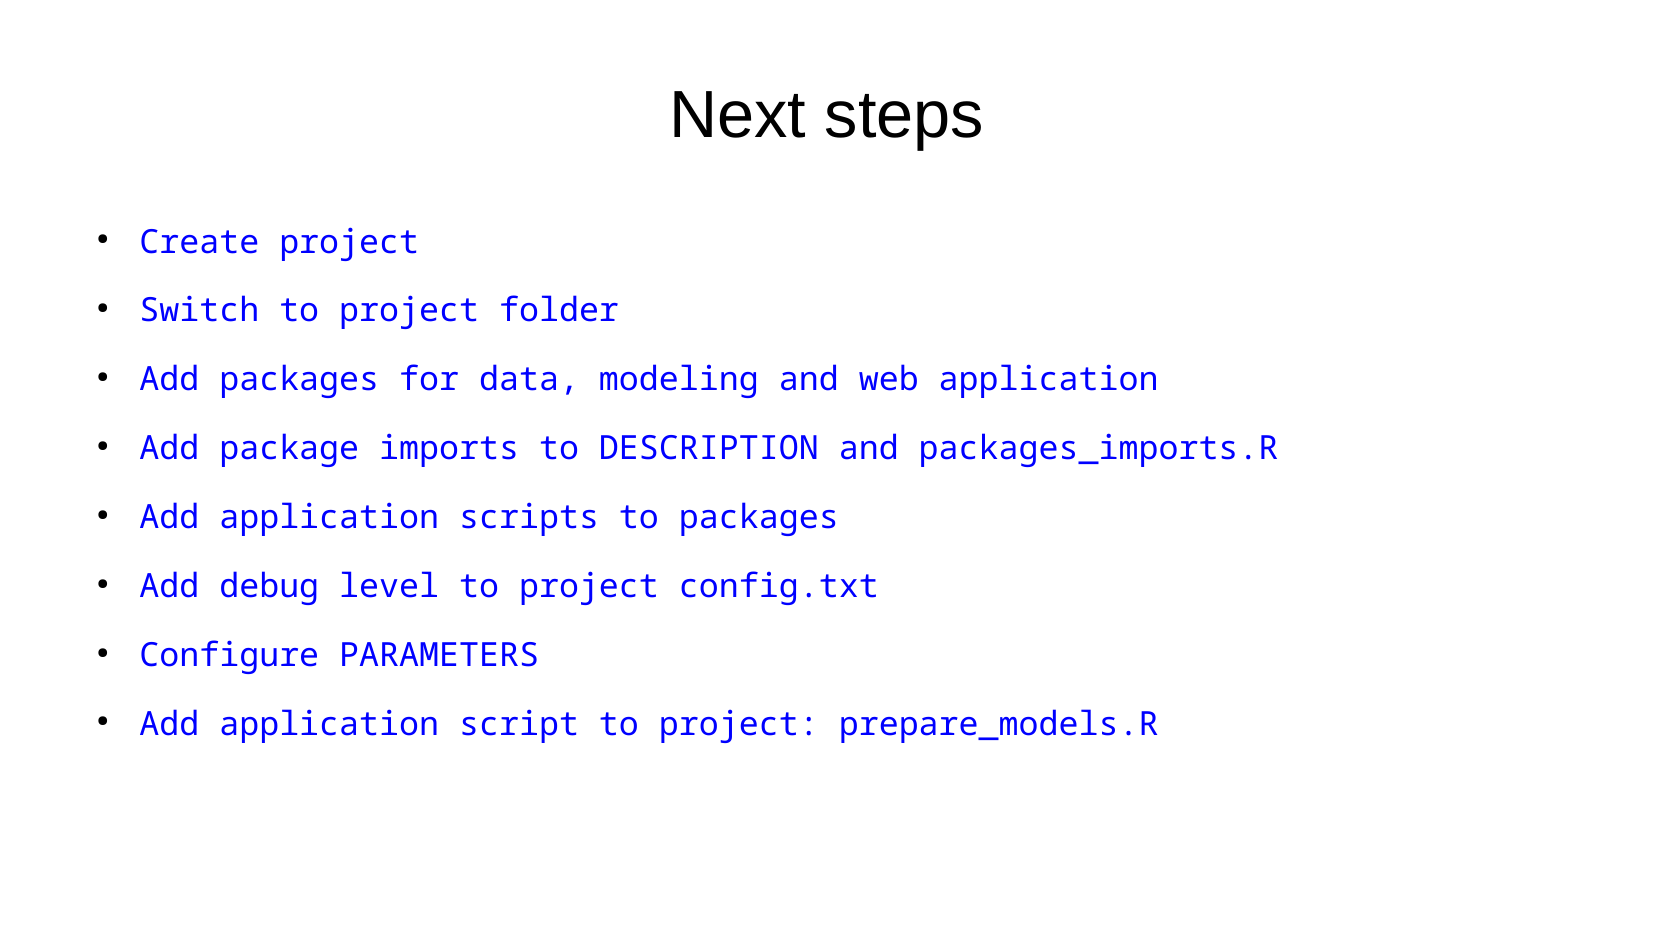

# Next steps
Create project
Switch to project folder
Add packages for data, modeling and web application
Add package imports to DESCRIPTION and packages_imports.R
Add application scripts to packages
Add debug level to project config.txt
Configure PARAMETERS
Add application script to project: prepare_models.R